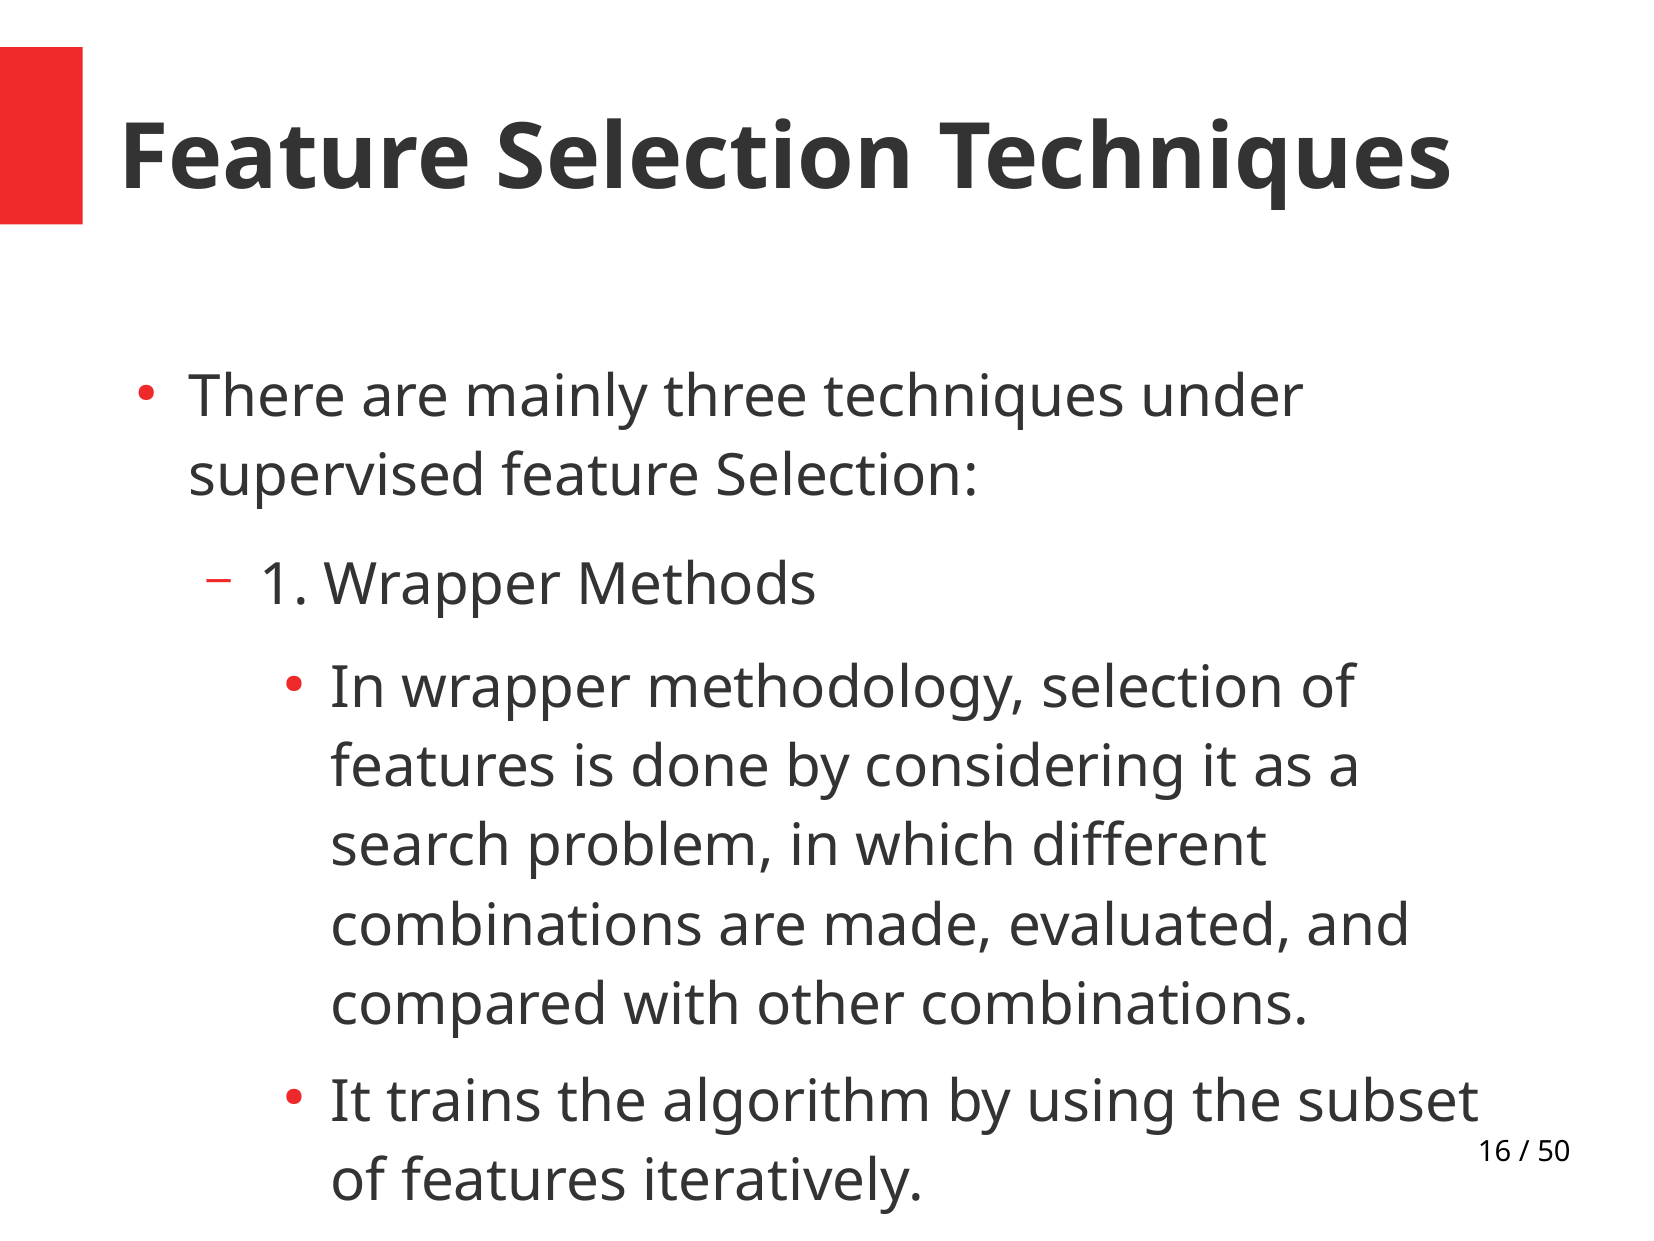

# Feature Selection Techniques
There are mainly three techniques under supervised feature Selection:
1. Wrapper Methods
In wrapper methodology, selection of features is done by considering it as a search problem, in which different combinations are made, evaluated, and compared with other combinations.
It trains the algorithm by using the subset of features iteratively.
16